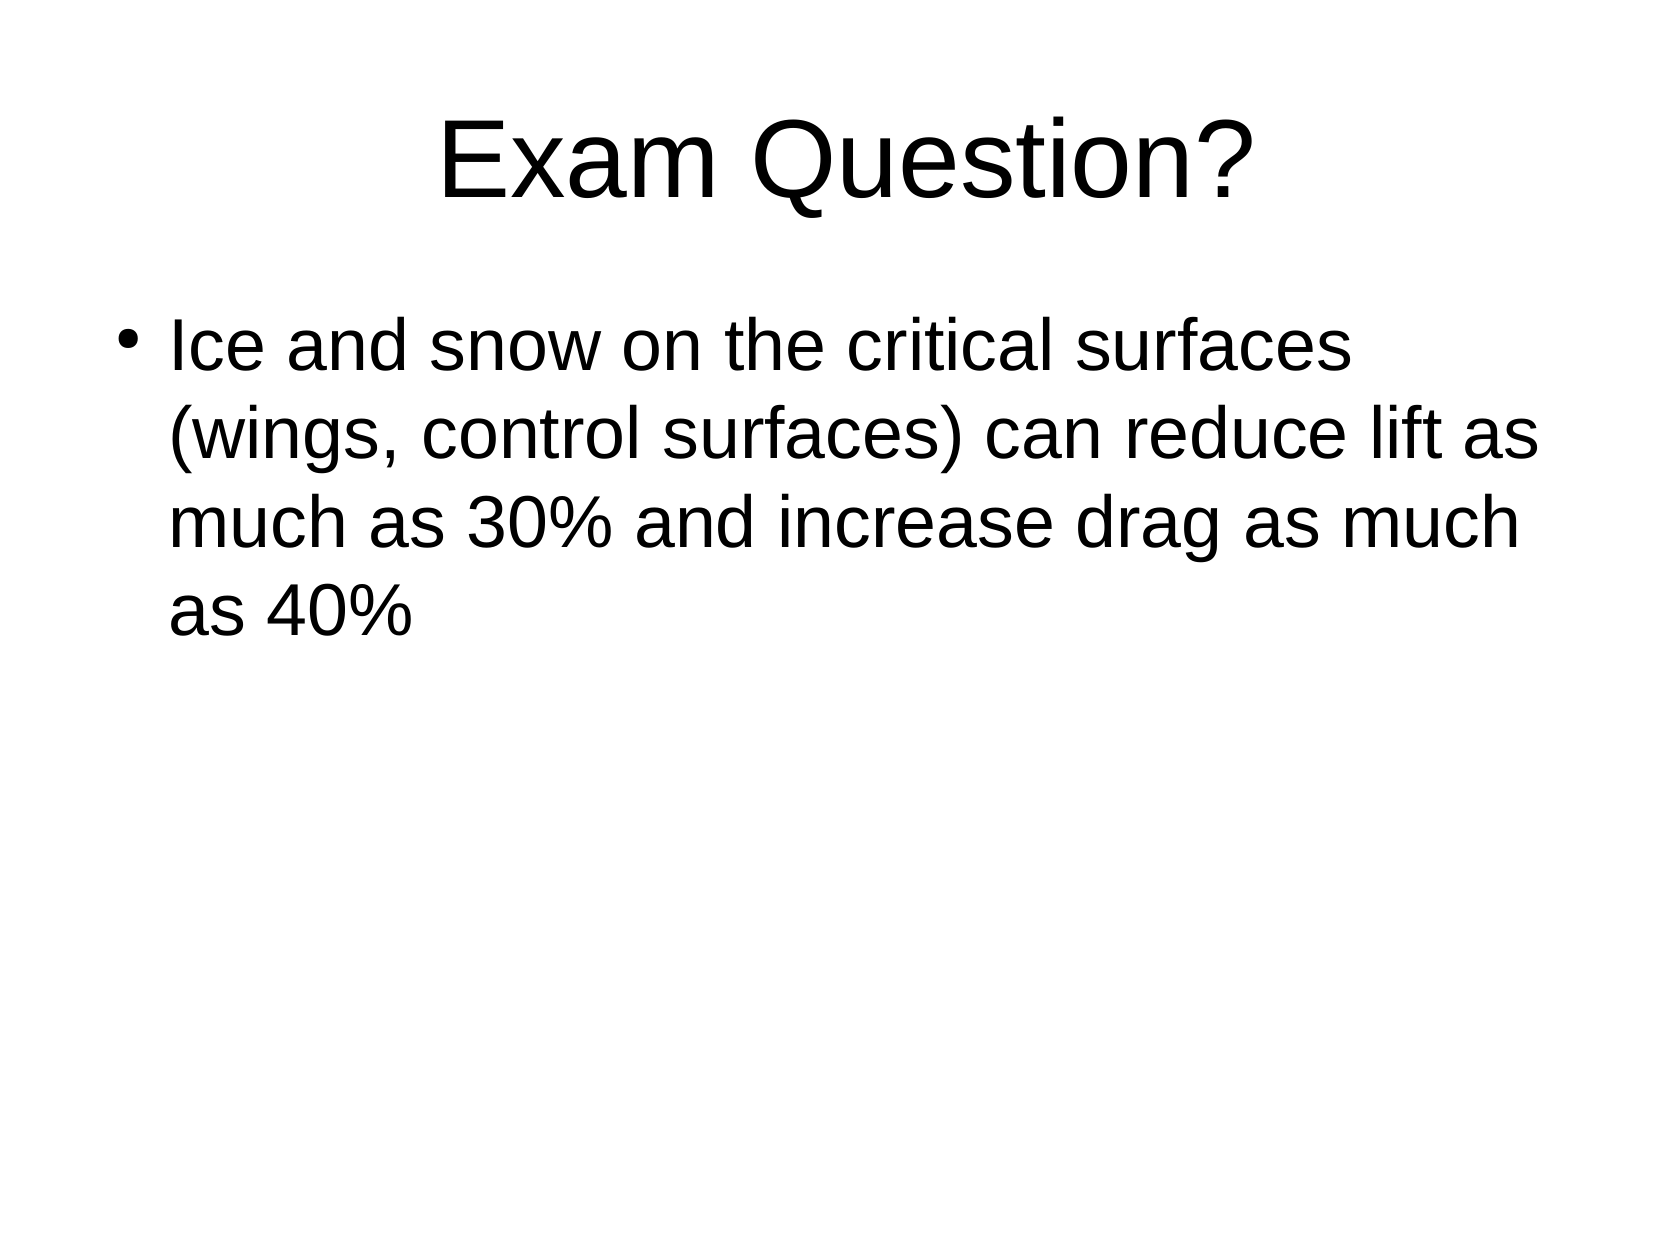

# Exam Question?
Ice and snow on the critical surfaces (wings, control surfaces) can reduce lift as much as 30% and increase drag as much as 40%